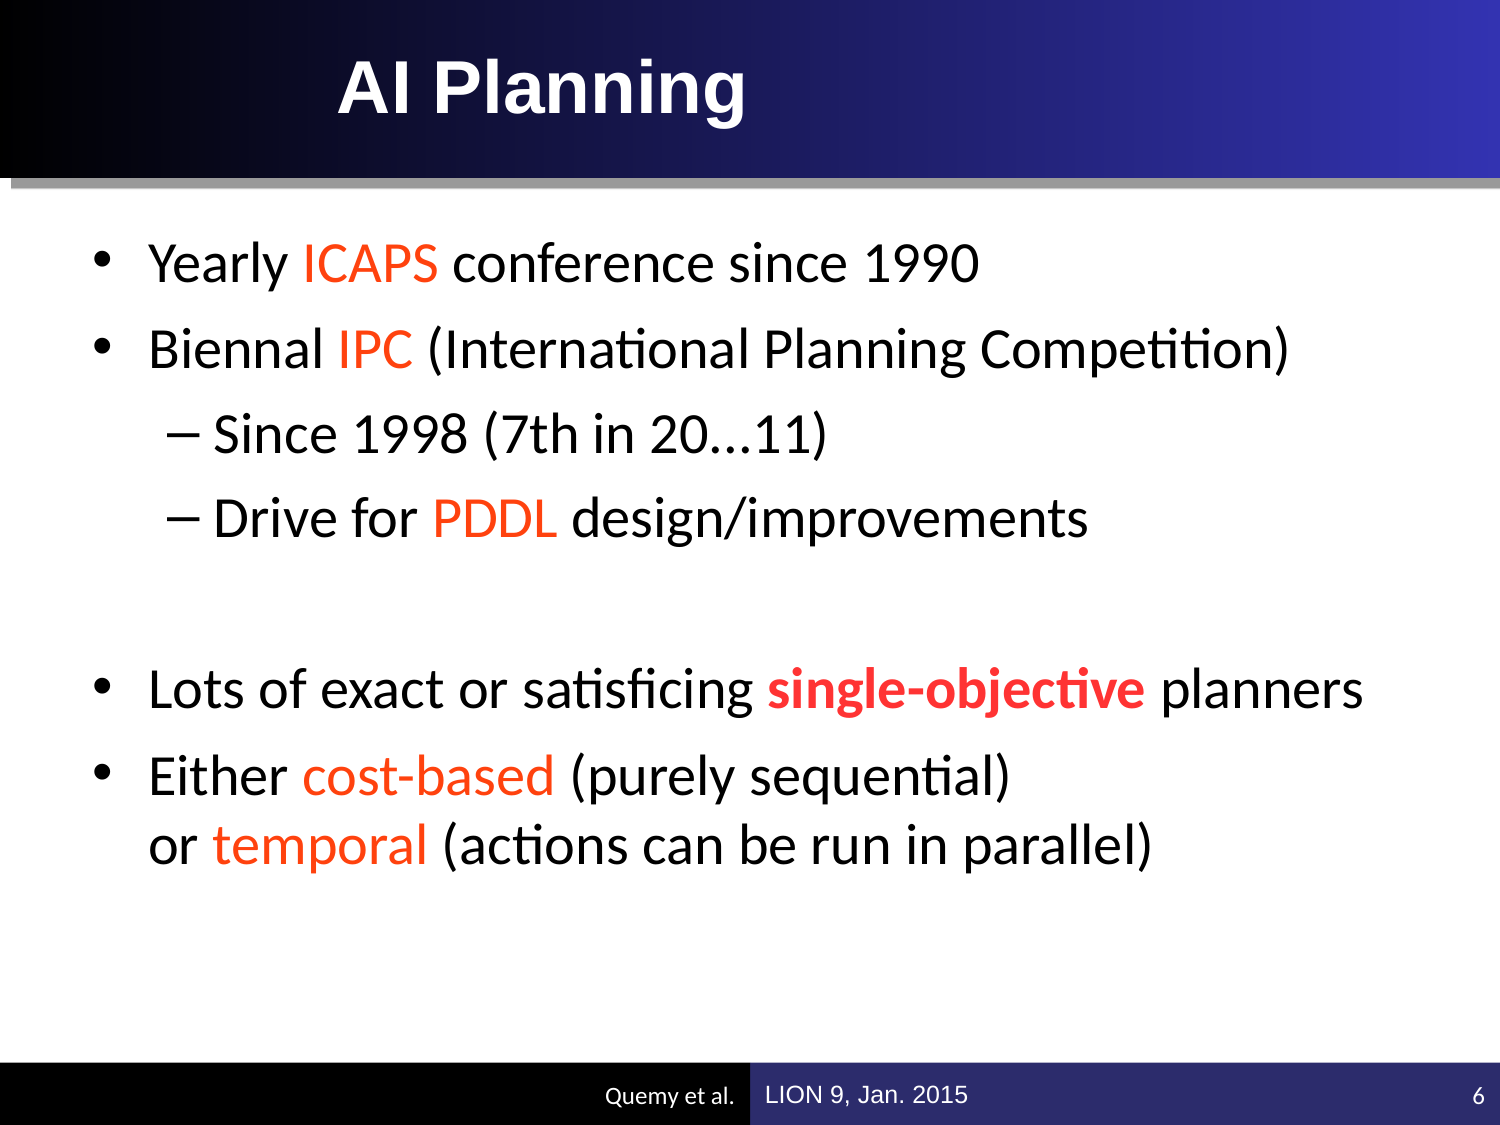

AI Planning
# Yearly ICAPS conference since 1990
Biennal IPC (International Planning Competition)
Since 1998 (7th in 20...11)
Drive for PDDL design/improvements
Lots of exact or satisficing single-objective planners
Either cost-based (purely sequential)
or temporal (actions can be run in parallel)
6